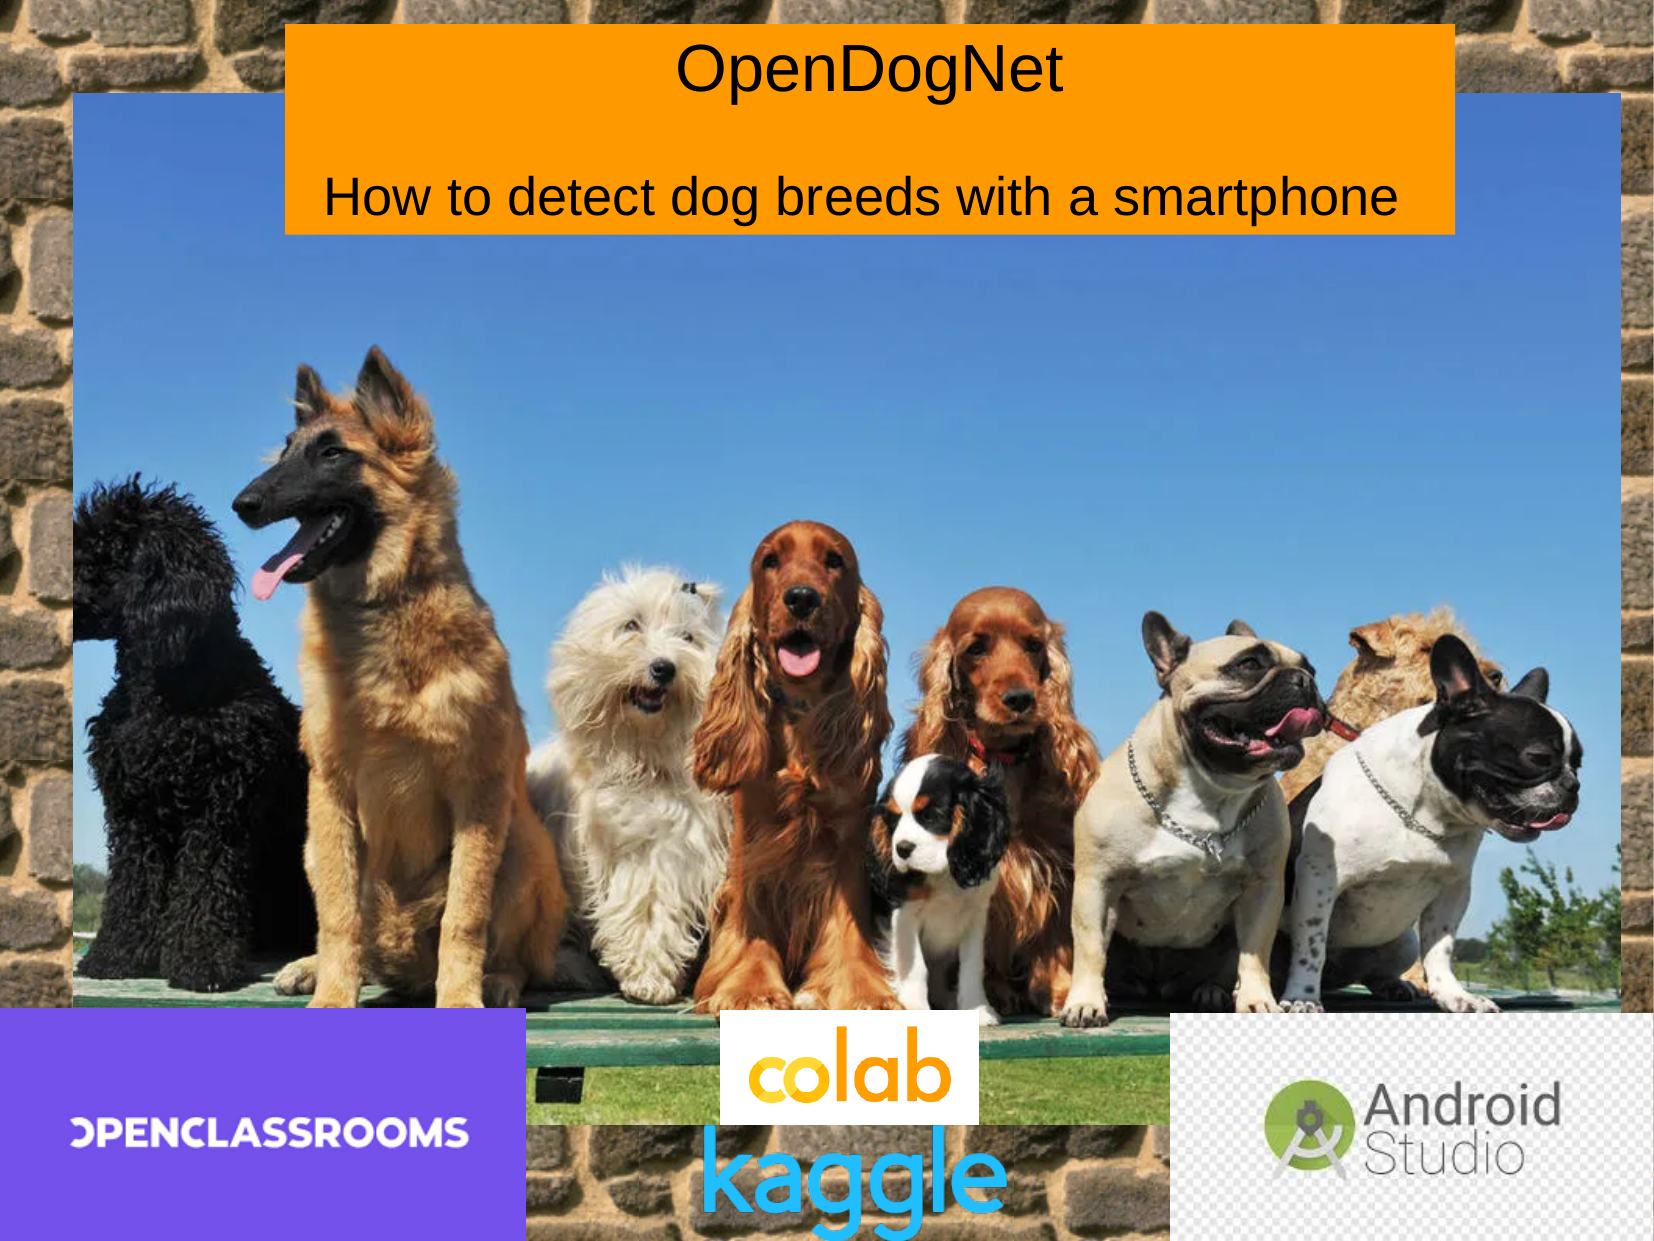

OpenDogNet
How to detect dog breeds with a smartphone